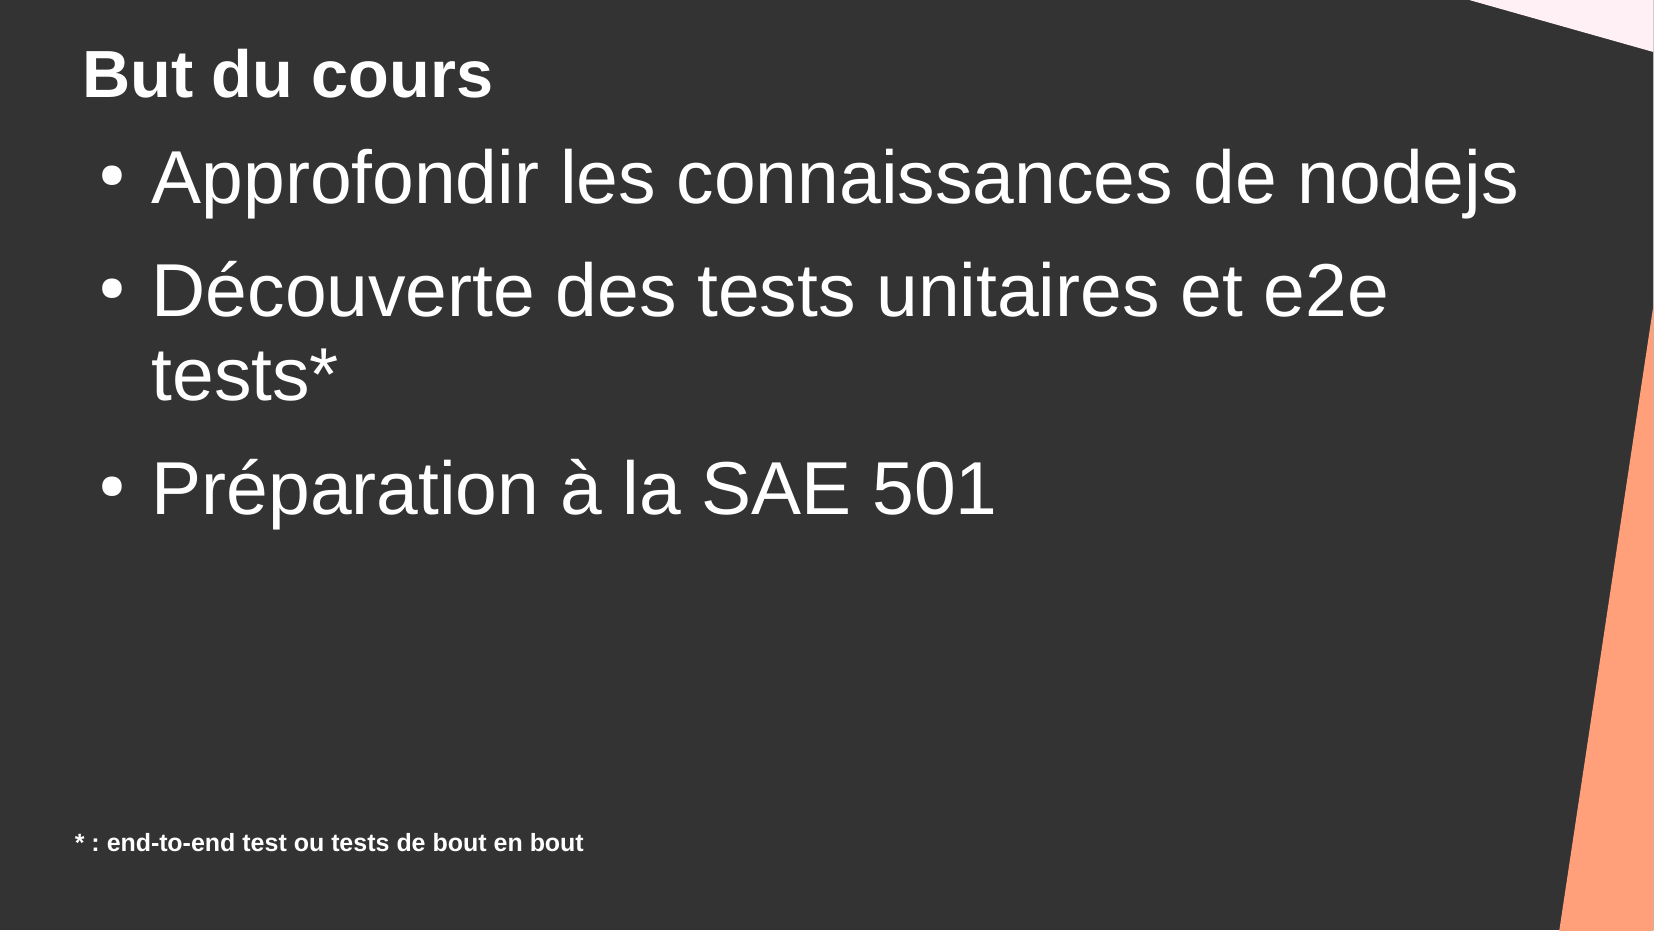

# But du cours
Approfondir les connaissances de nodejs
Découverte des tests unitaires et e2e tests*
Préparation à la SAE 501
* : end-to-end test ou tests de bout en bout